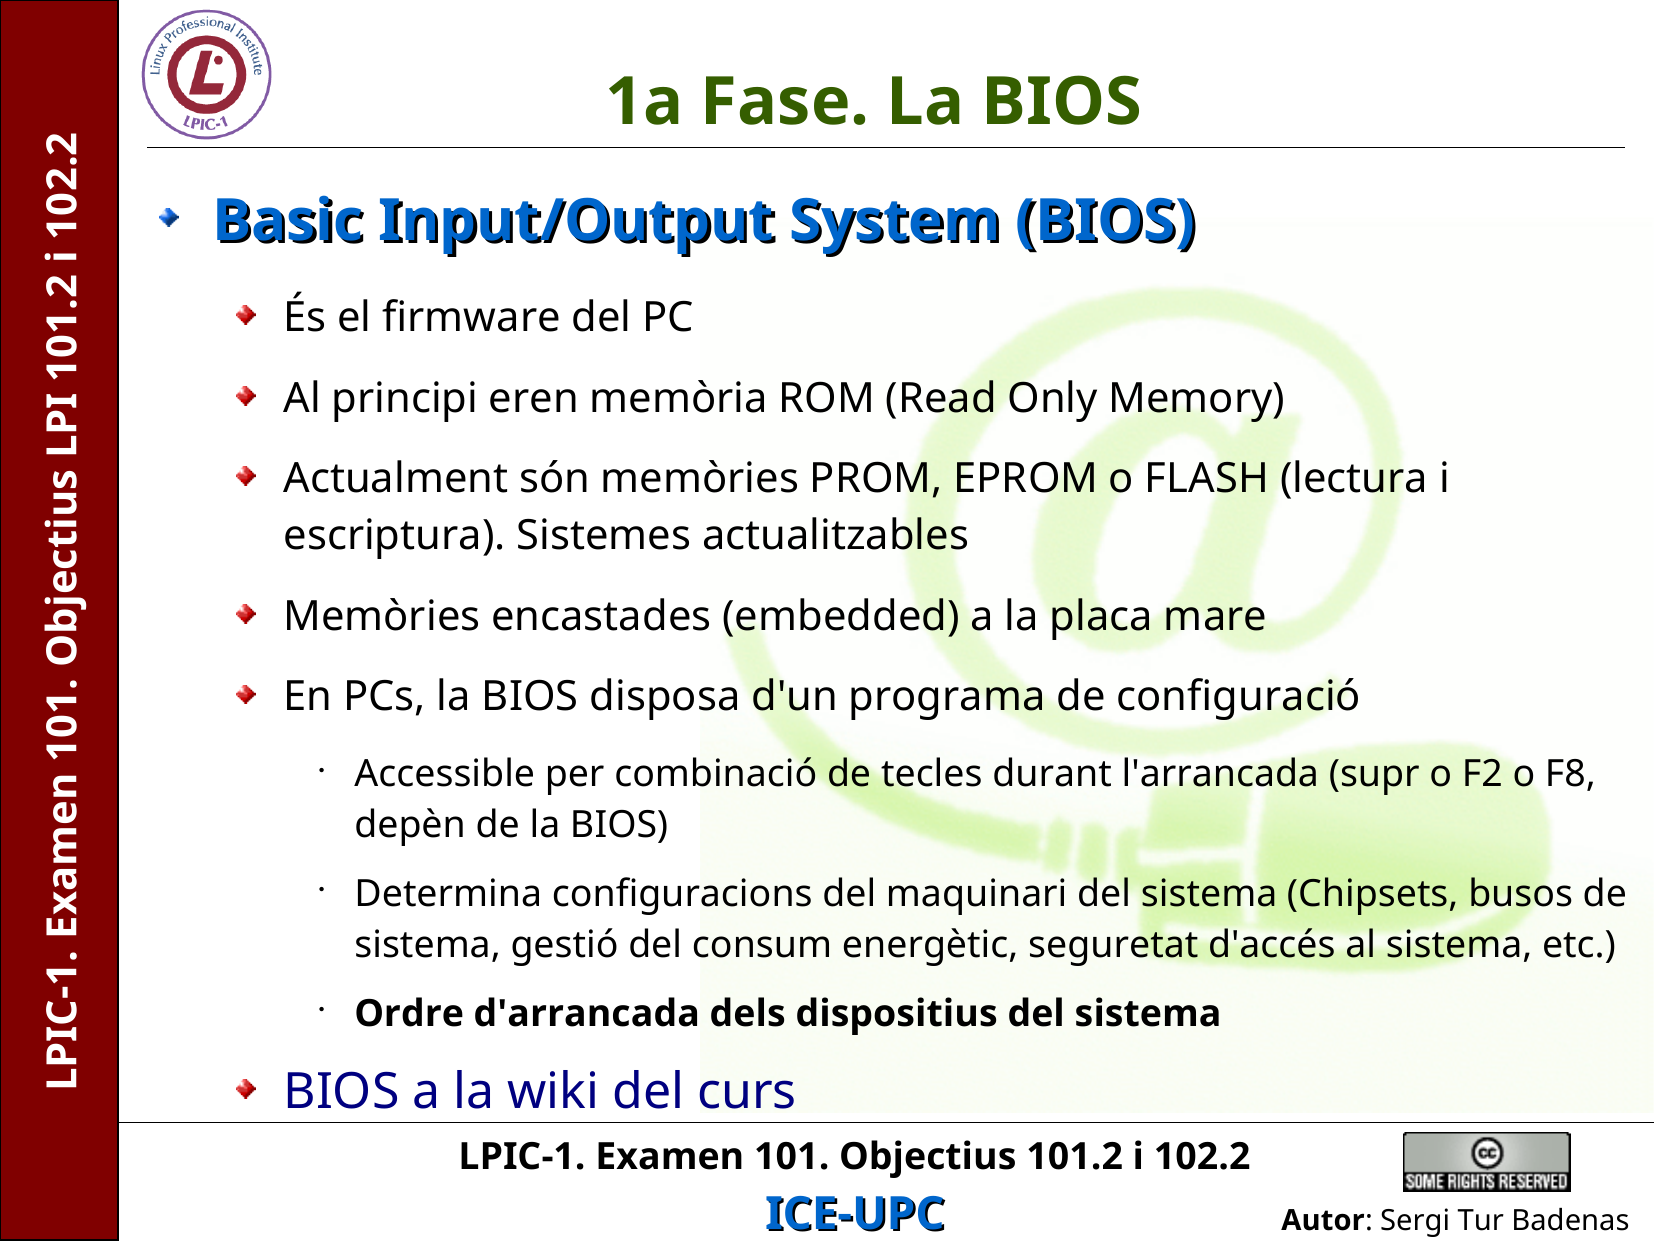

# 1a Fase. La BIOS
Basic Input/Output System (BIOS)
És el firmware del PC
Al principi eren memòria ROM (Read Only Memory)
Actualment són memòries PROM, EPROM o FLASH (lectura i escriptura). Sistemes actualitzables
Memòries encastades (embedded) a la placa mare
En PCs, la BIOS disposa d'un programa de configuració
Accessible per combinació de tecles durant l'arrancada (supr o F2 o F8, depèn de la BIOS)
Determina configuracions del maquinari del sistema (Chipsets, busos de sistema, gestió del consum energètic, seguretat d'accés al sistema, etc.)
Ordre d'arrancada dels dispositius del sistema
BIOS a la wiki del curs